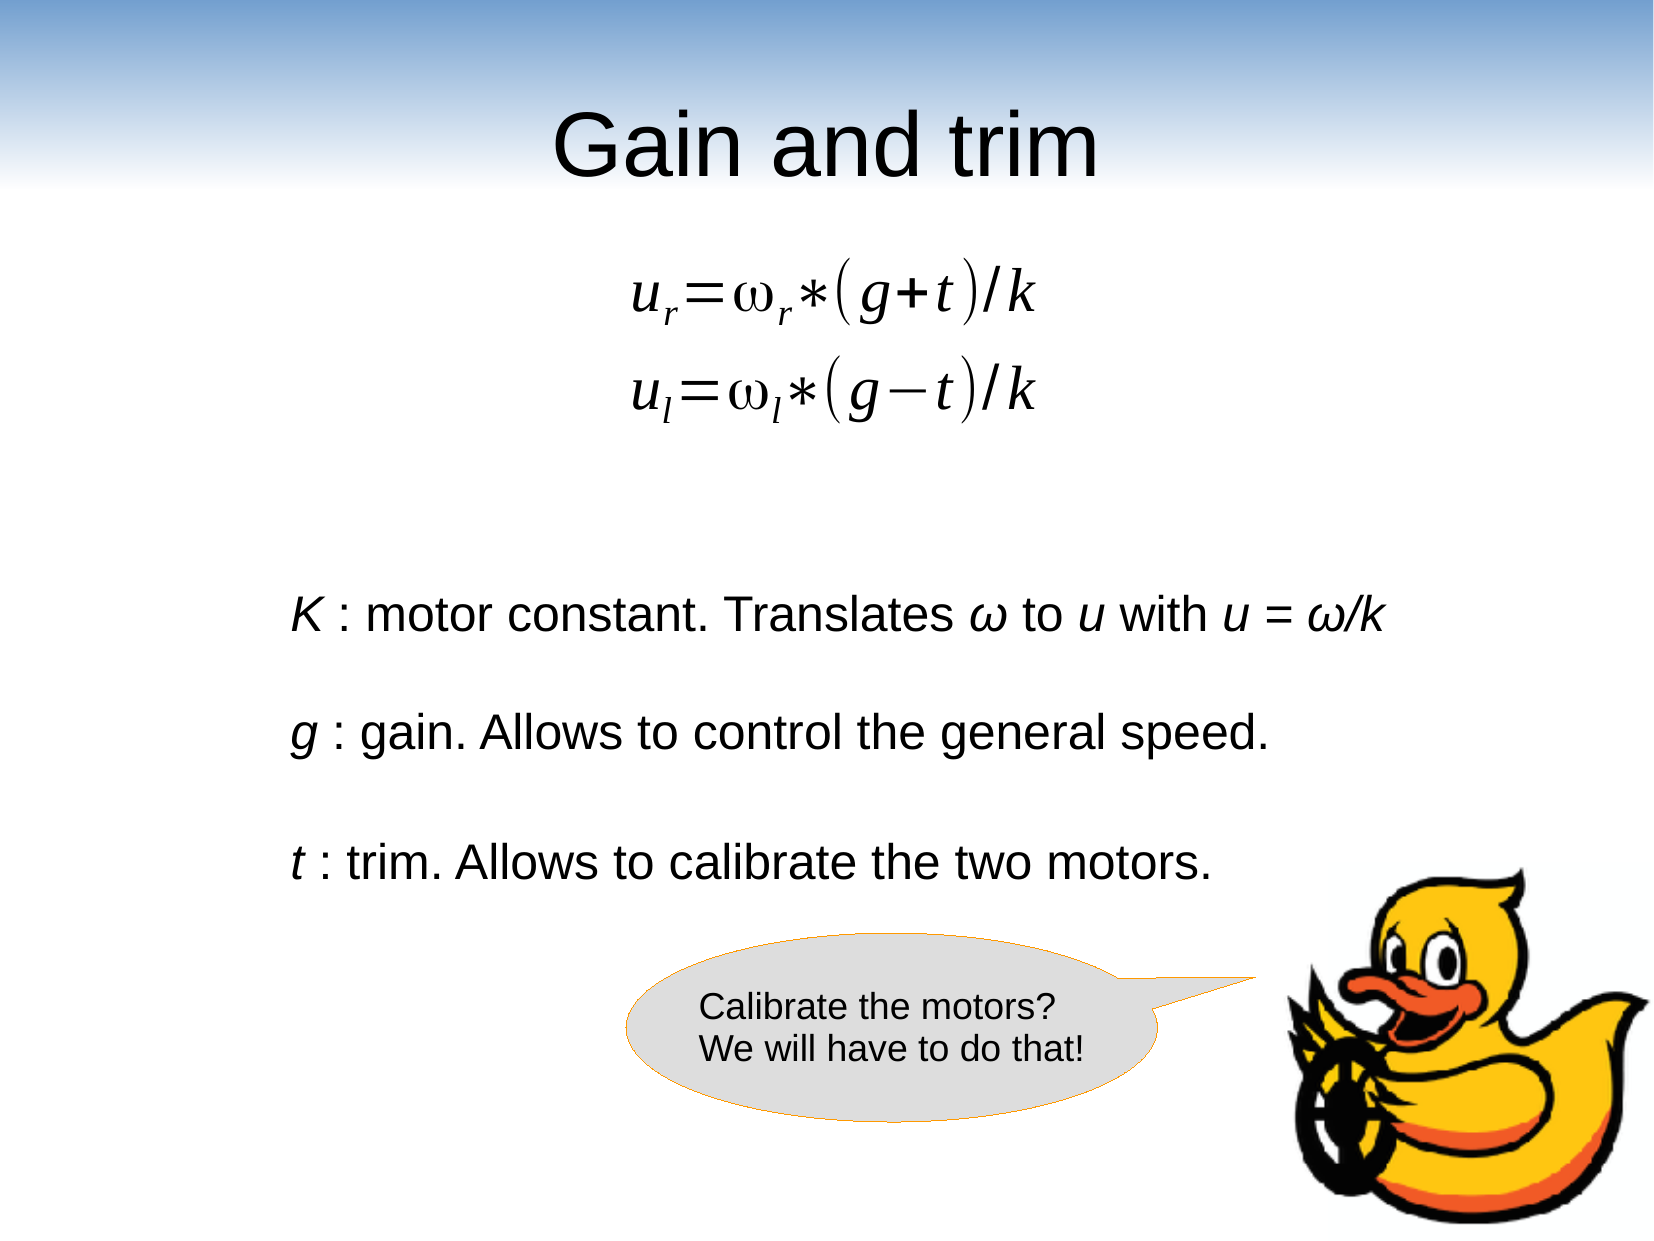

# Gain and trim
K : motor constant. Translates ω to u with u = ω/k
g : gain. Allows to control the general speed.
t : trim. Allows to calibrate the two motors.
Calibrate the motors?
We will have to do that!